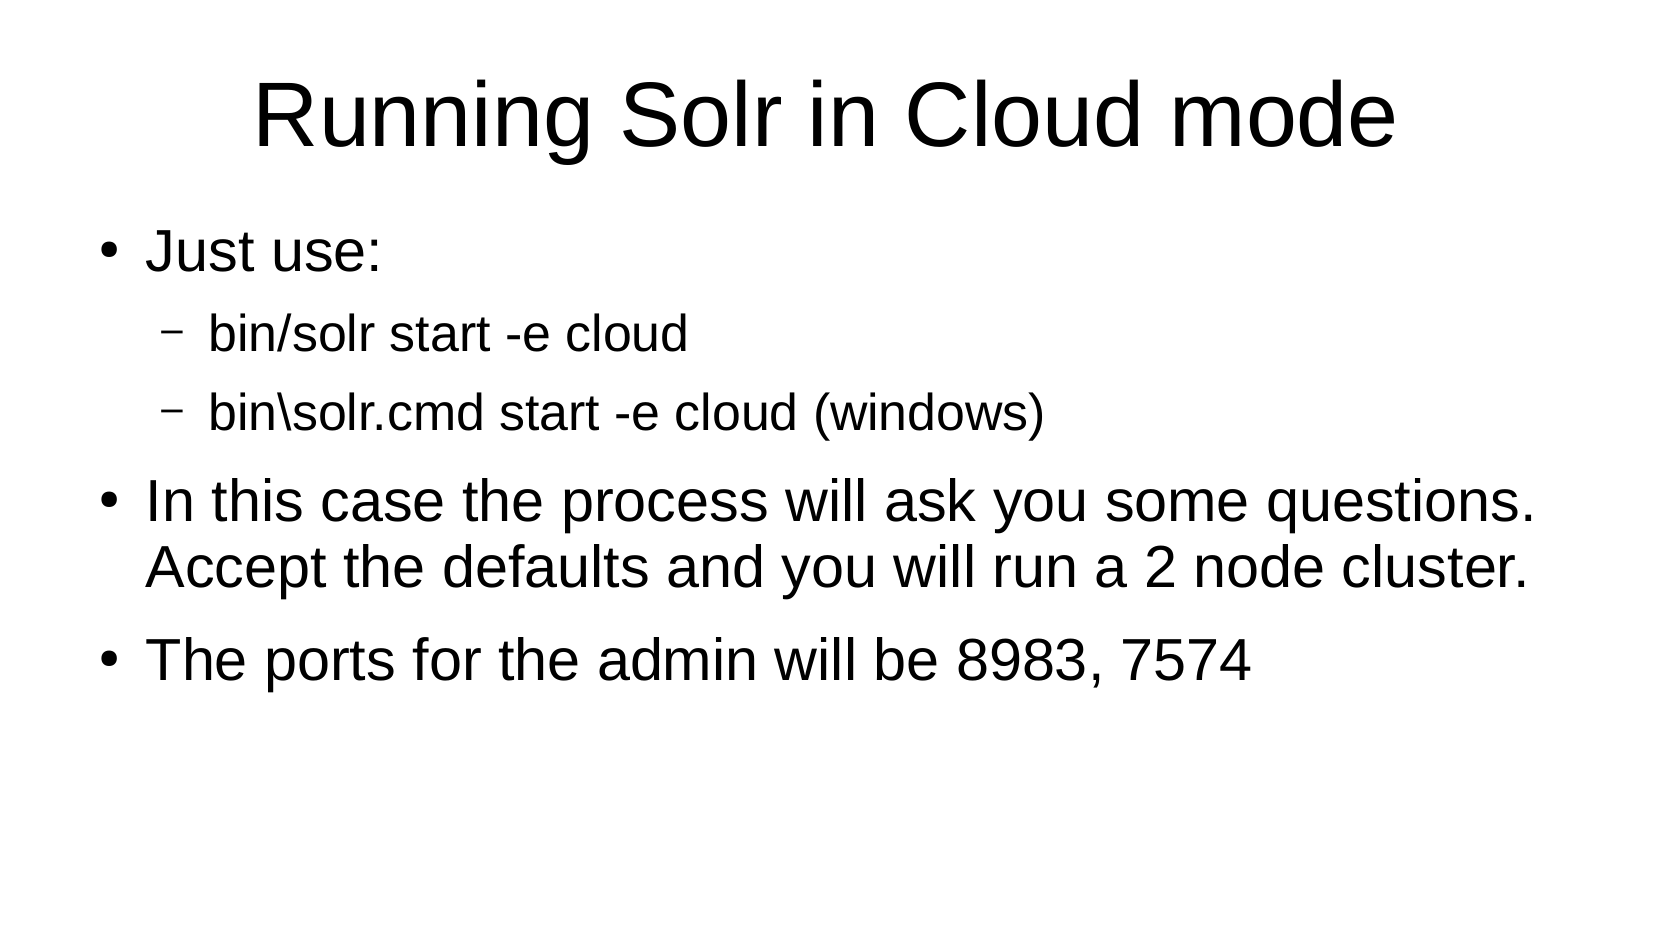

# Running Solr in Cloud mode
Just use:
bin/solr start -e cloud
bin\solr.cmd start -e cloud (windows)
In this case the process will ask you some questions. Accept the defaults and you will run a 2 node cluster.
The ports for the admin will be 8983, 7574